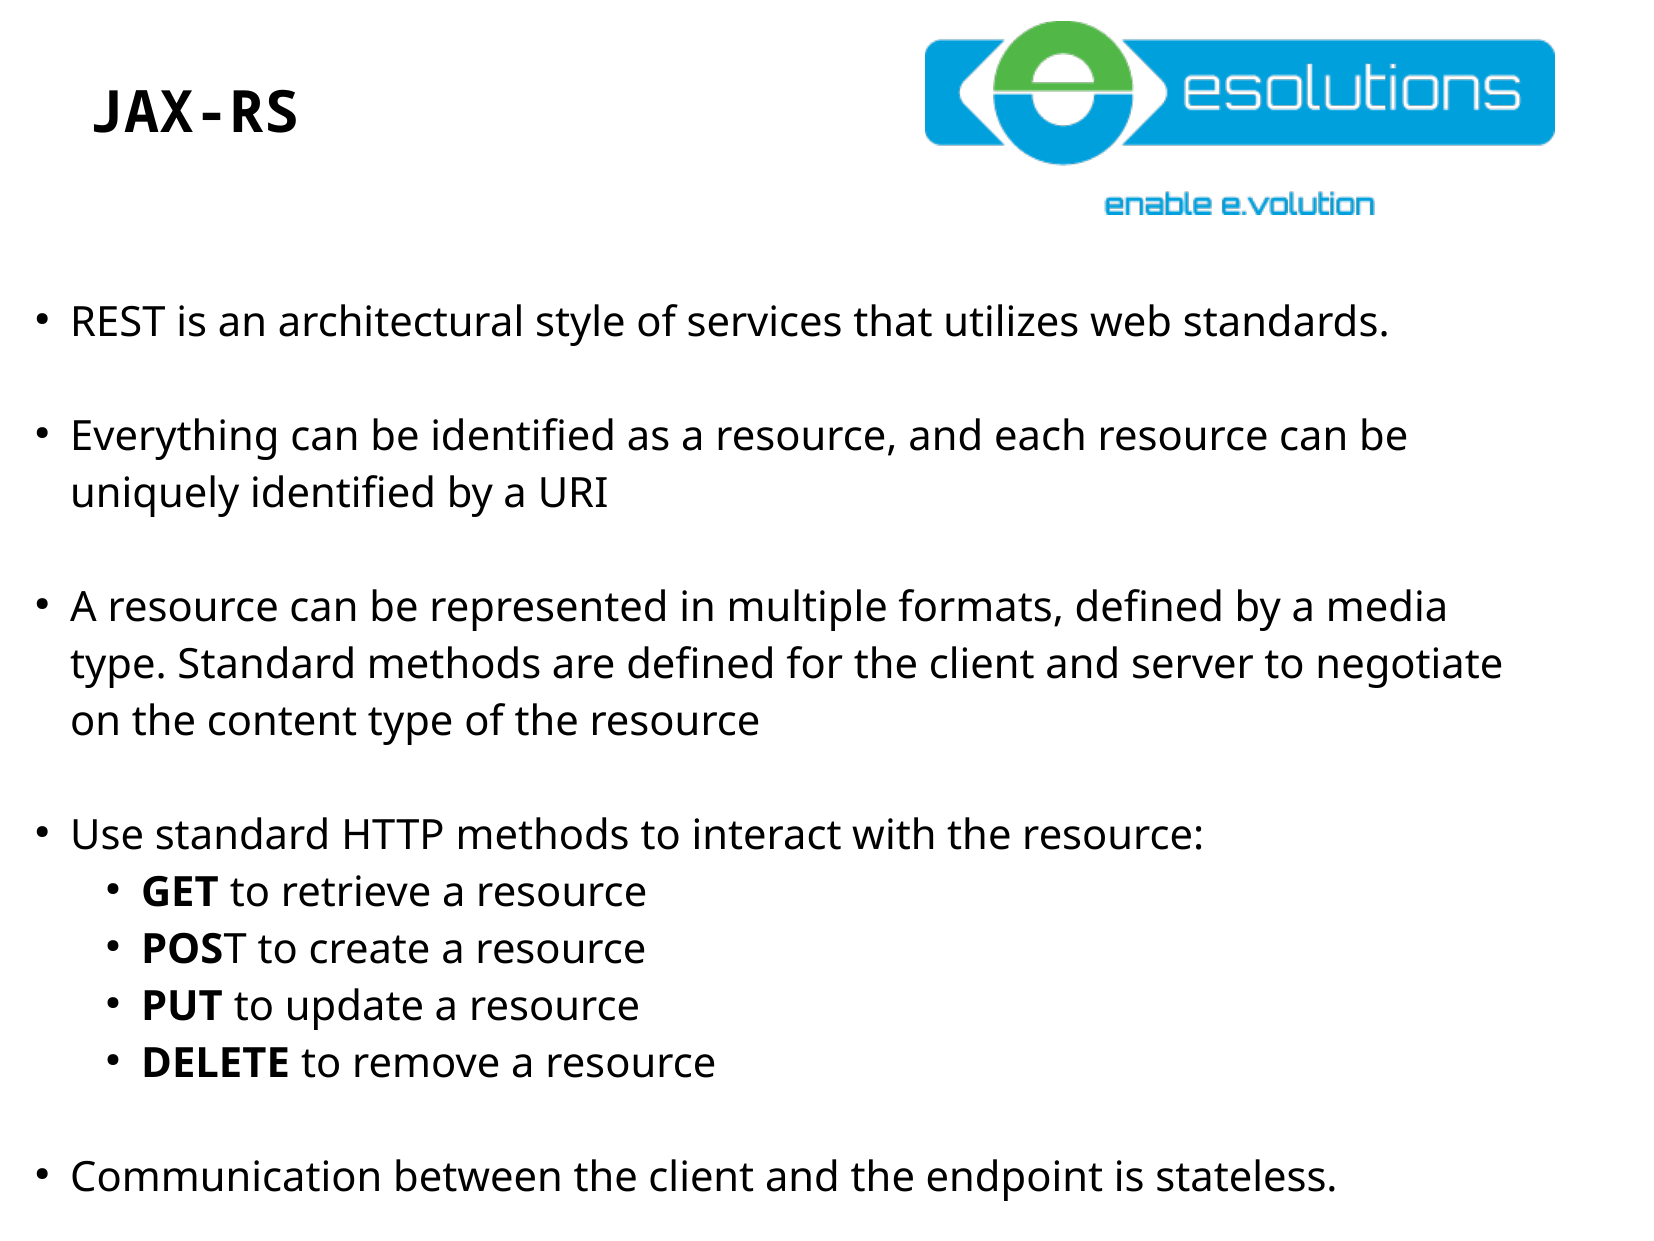

#
JAX-RS
REST is an architectural style of services that utilizes web standards.
Everything can be identified as a resource, and each resource can be uniquely identified by a URI
A resource can be represented in multiple formats, defined by a media type. Standard methods are defined for the client and server to negotiate on the content type of the resource
Use standard HTTP methods to interact with the resource:
GET to retrieve a resource
POST to create a resource
PUT to update a resource
DELETE to remove a resource
Communication between the client and the endpoint is stateless.